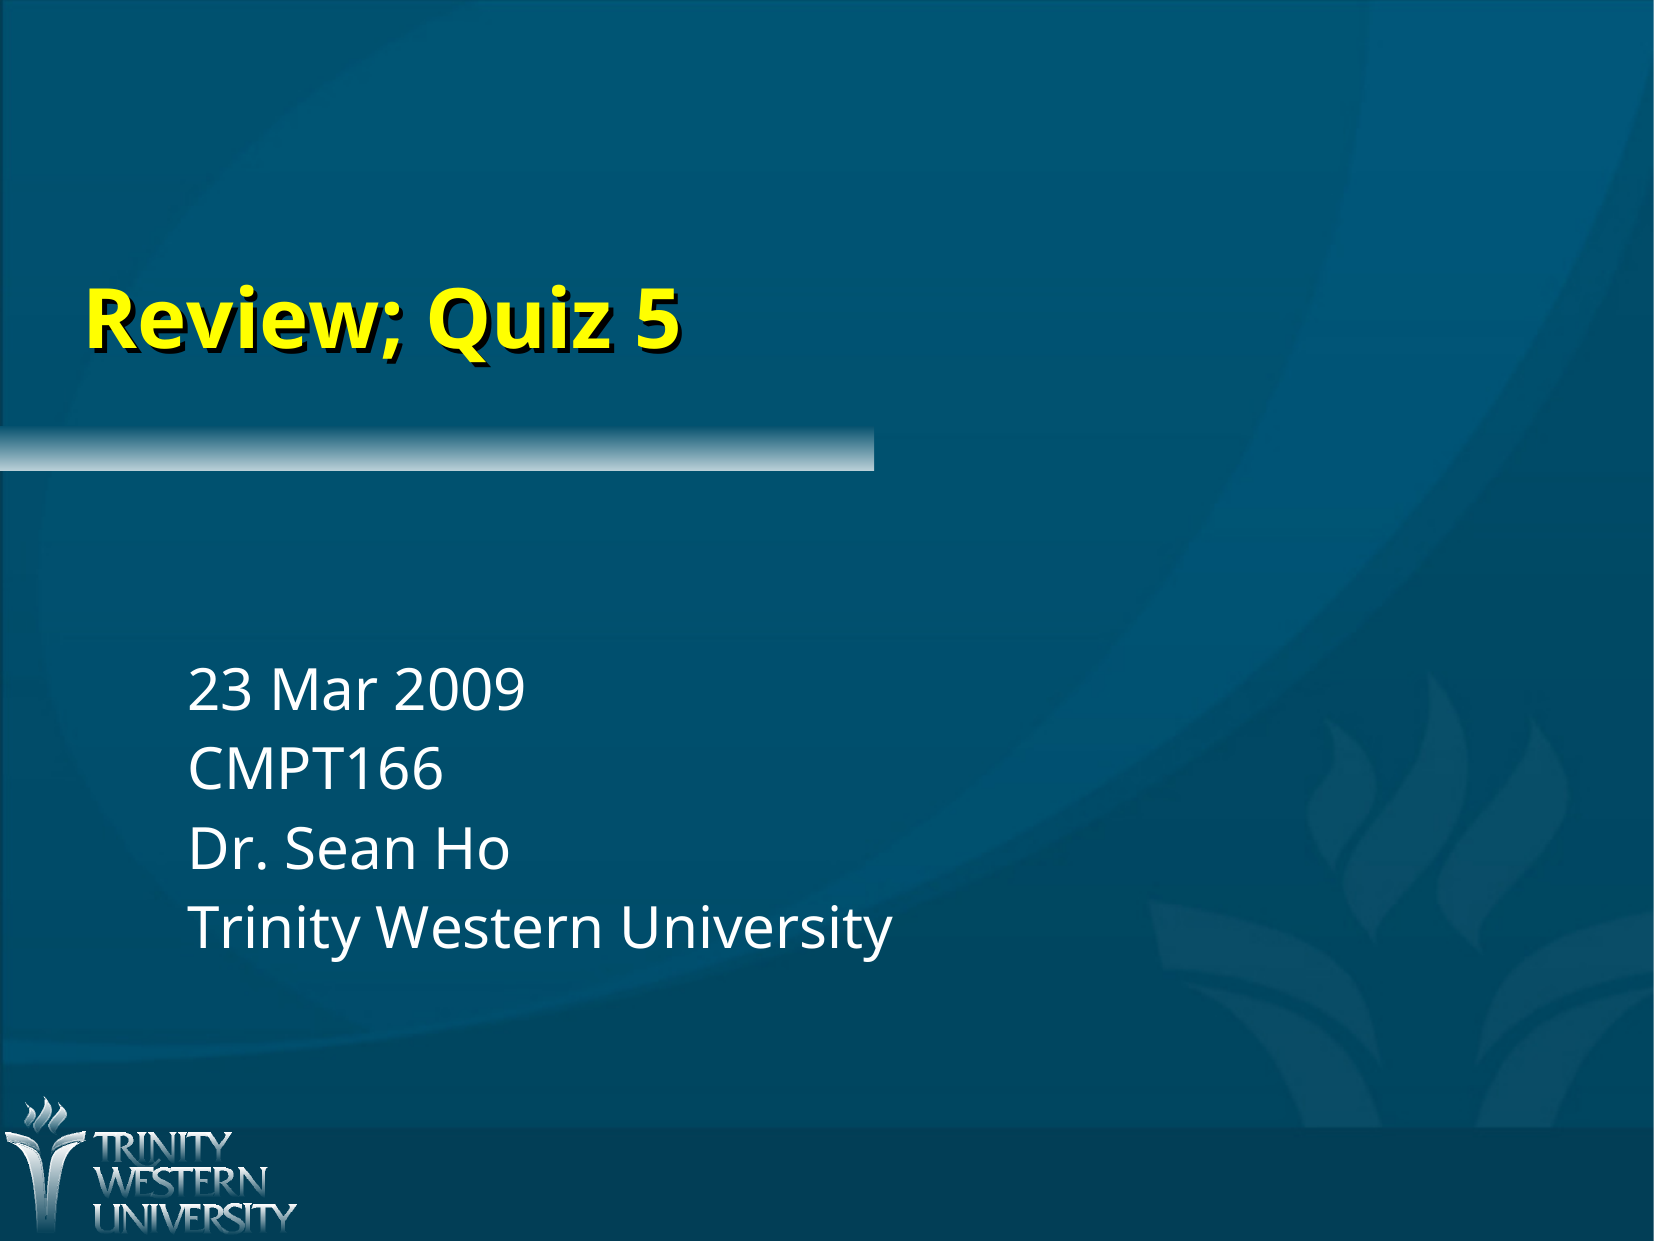

# Review; Quiz 5
23 Mar 2009
CMPT166
Dr. Sean Ho
Trinity Western University